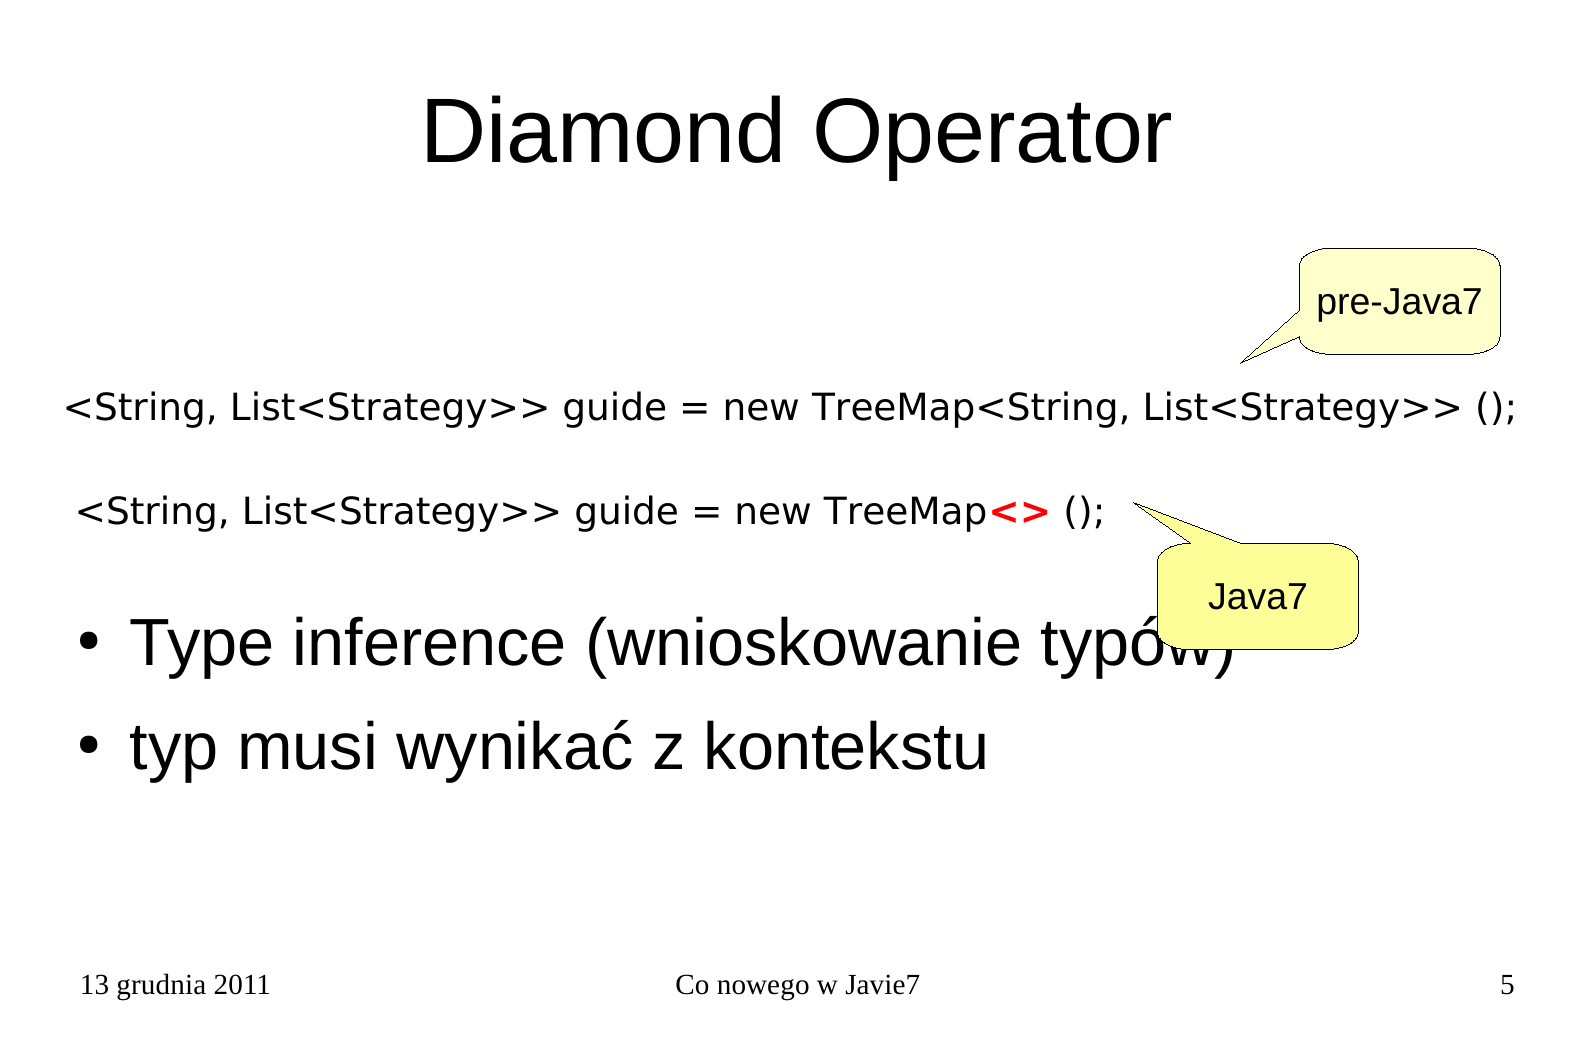

# Diamond Operator
pre-Java7
 <String, List<Strategy>> guide = new TreeMap<String, List<Strategy>> ();
 <String, List<Strategy>> guide = new TreeMap<> ();
Java7
Type inference (wnioskowanie typów)
typ musi wynikać z kontekstu
13 grudnia 2011
Co nowego w Javie7
5